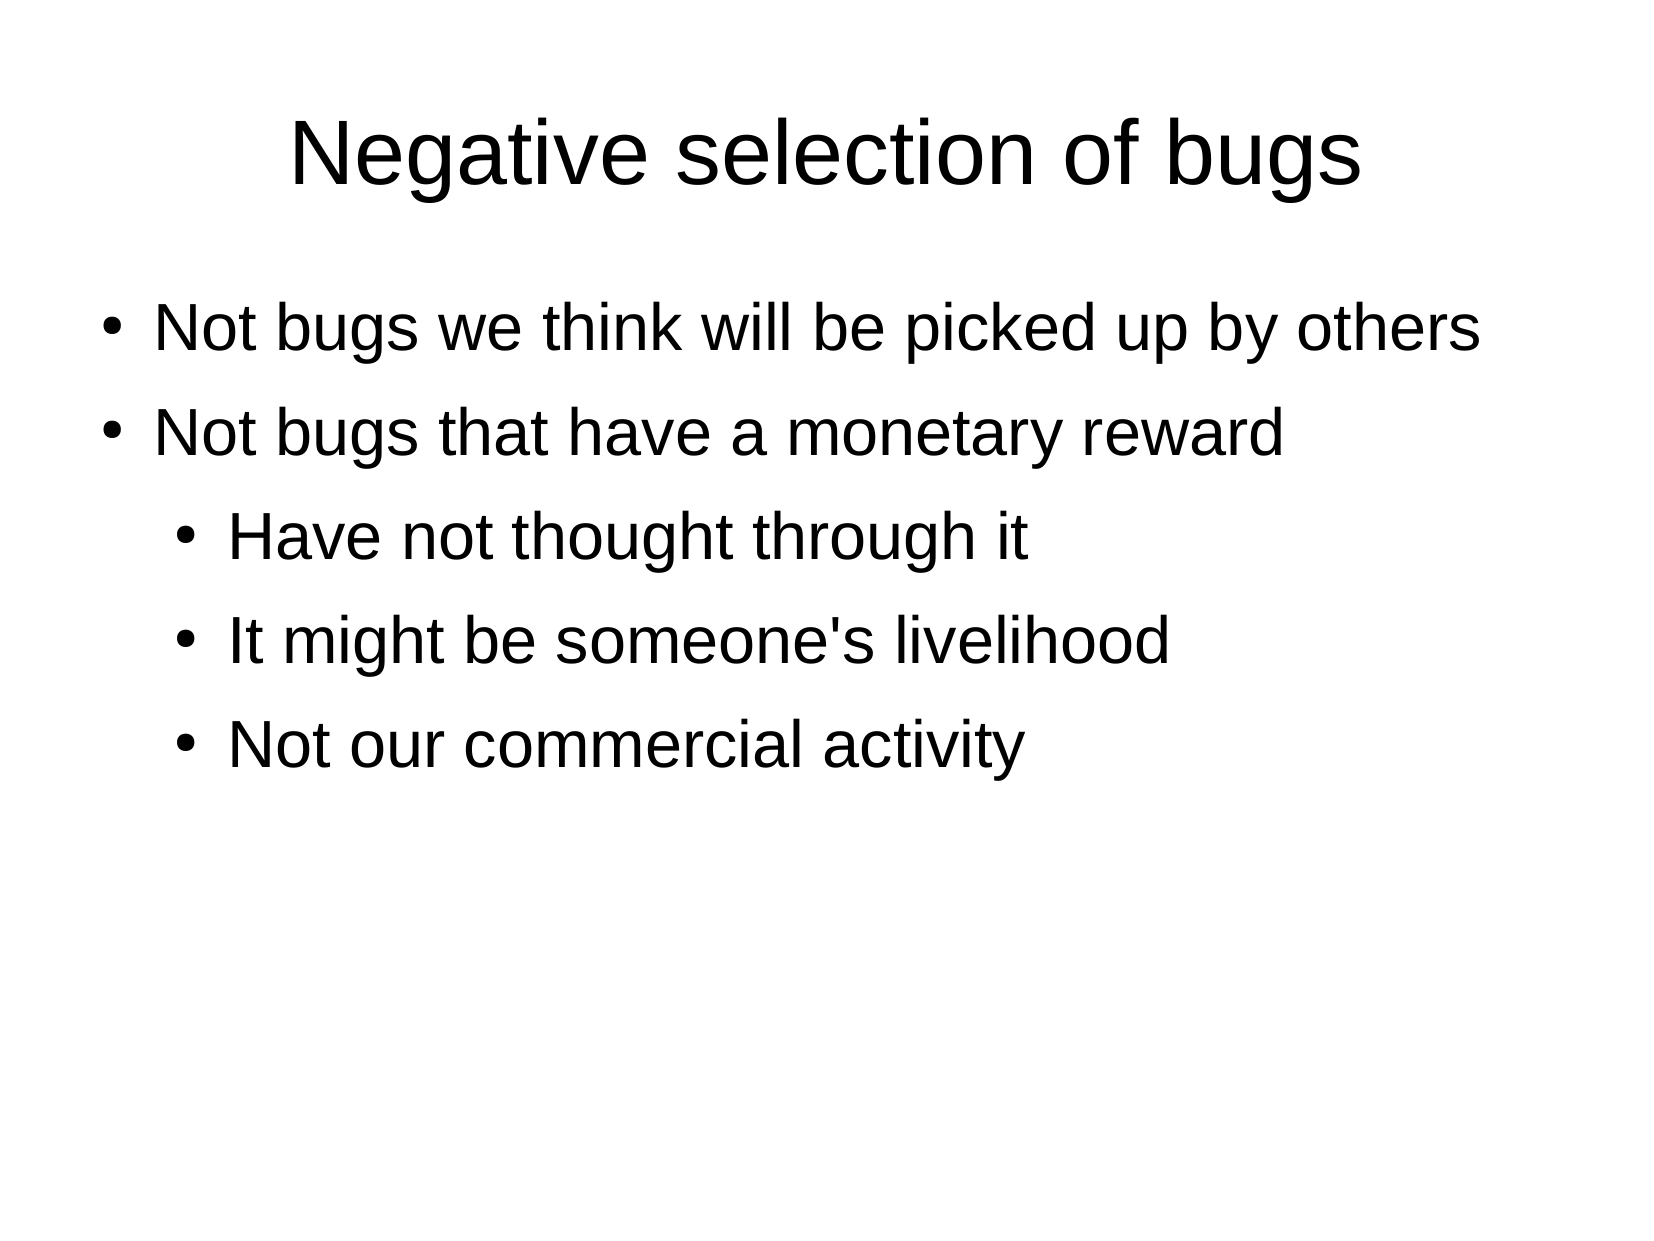

# Negative selection of bugs
Not bugs we think will be picked up by others
Not bugs that have a monetary reward
Have not thought through it
It might be someone's livelihood
Not our commercial activity